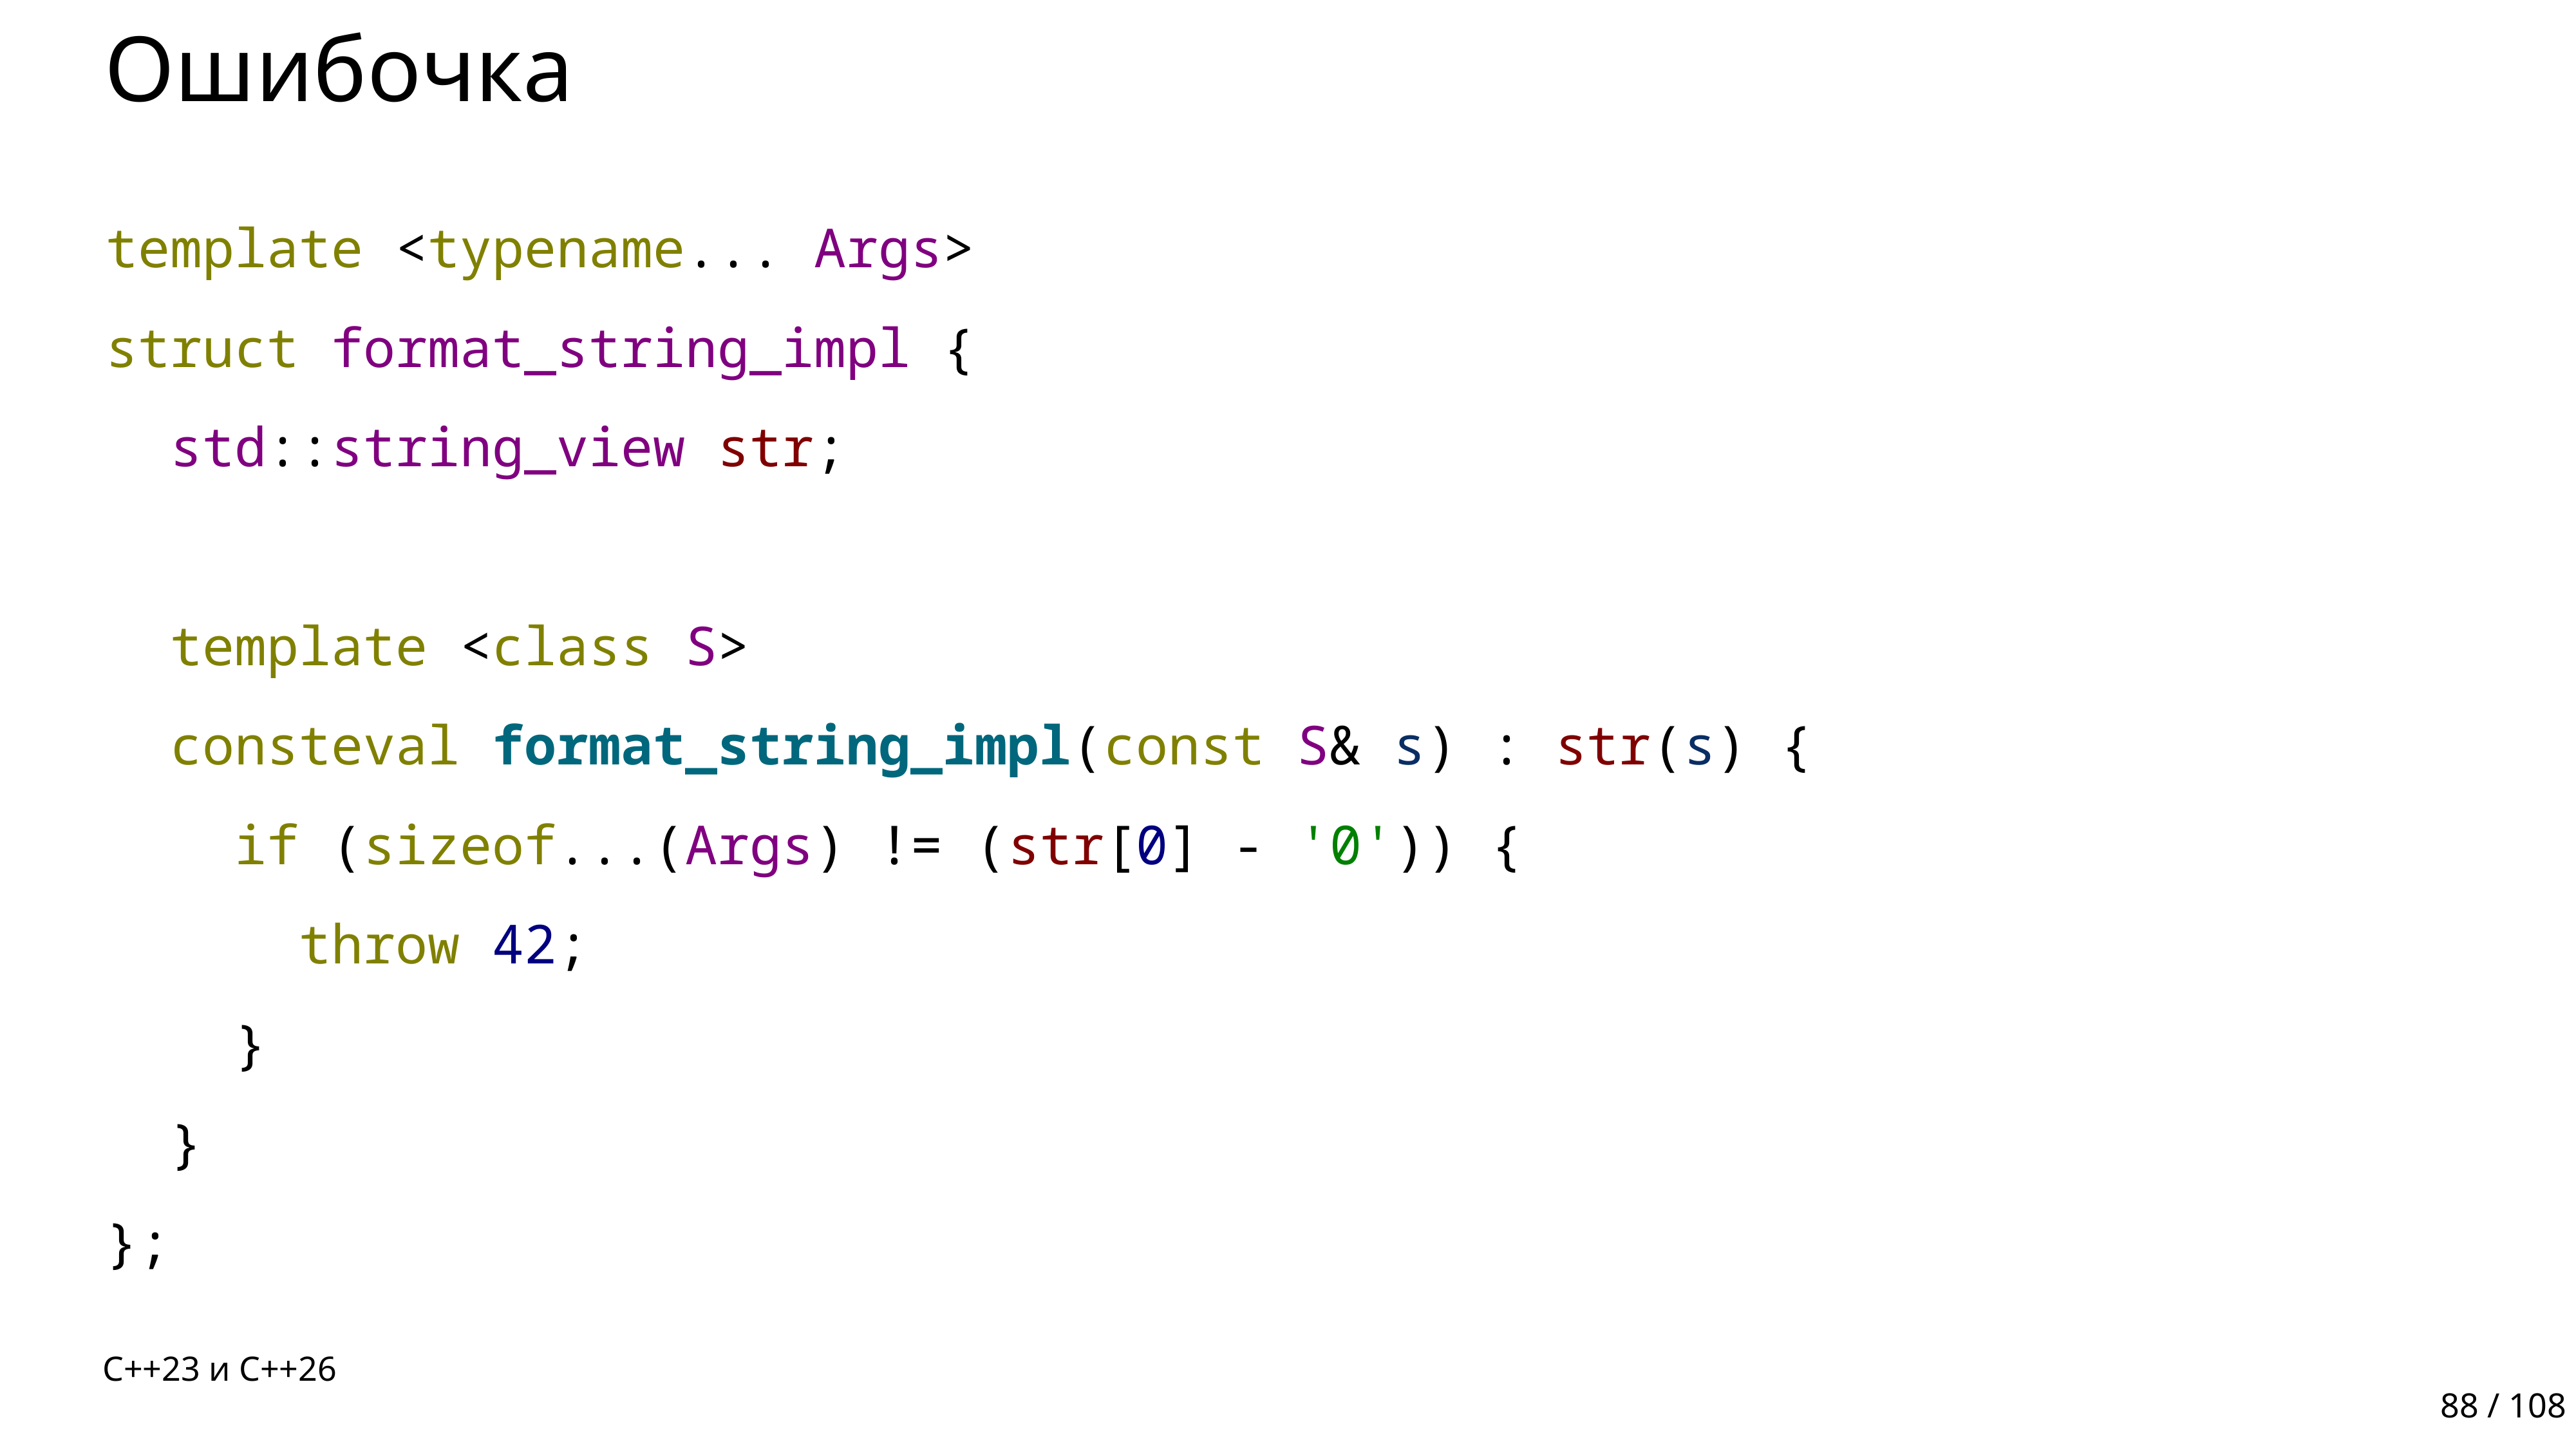

Ошибочка
# template <typename... Args>
struct format_string_impl {
 std::string_view str;
 template <class S>
 consteval format_string_impl(const S& s) : str(s) {
 if (sizeof...(Args) != (str[0] - '0')) {
 throw 42;
 }
 }
};
C++23 и C++26